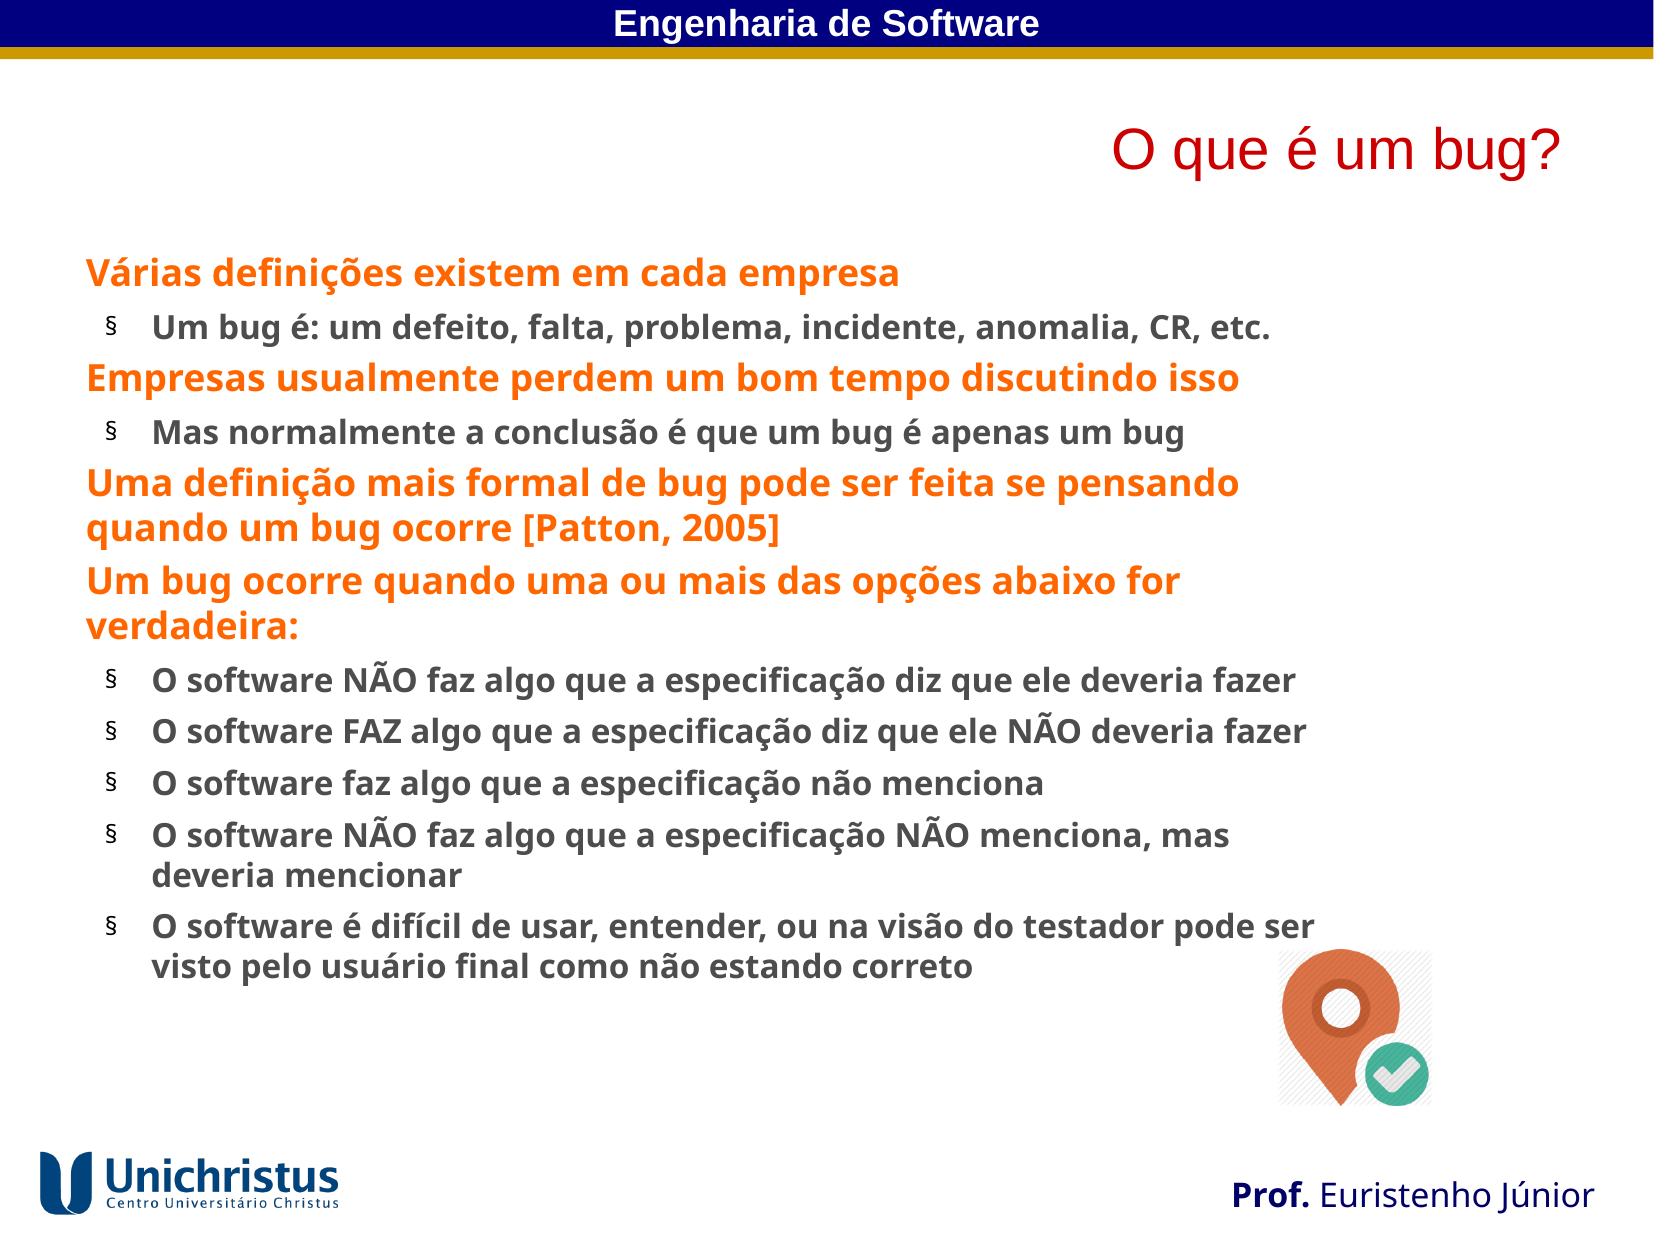

Engenharia de Software
O que é um bug?
Várias definições existem em cada empresa
Um bug é: um defeito, falta, problema, incidente, anomalia, CR, etc.
Empresas usualmente perdem um bom tempo discutindo isso
Mas normalmente a conclusão é que um bug é apenas um bug
Uma definição mais formal de bug pode ser feita se pensando quando um bug ocorre [Patton, 2005]
Um bug ocorre quando uma ou mais das opções abaixo for verdadeira:
O software NÃO faz algo que a especificação diz que ele deveria fazer
O software FAZ algo que a especificação diz que ele NÃO deveria fazer
O software faz algo que a especificação não menciona
O software NÃO faz algo que a especificação NÃO menciona, mas deveria mencionar
O software é difícil de usar, entender, ou na visão do testador pode ser visto pelo usuário final como não estando correto
Prof. Euristenho Júnior